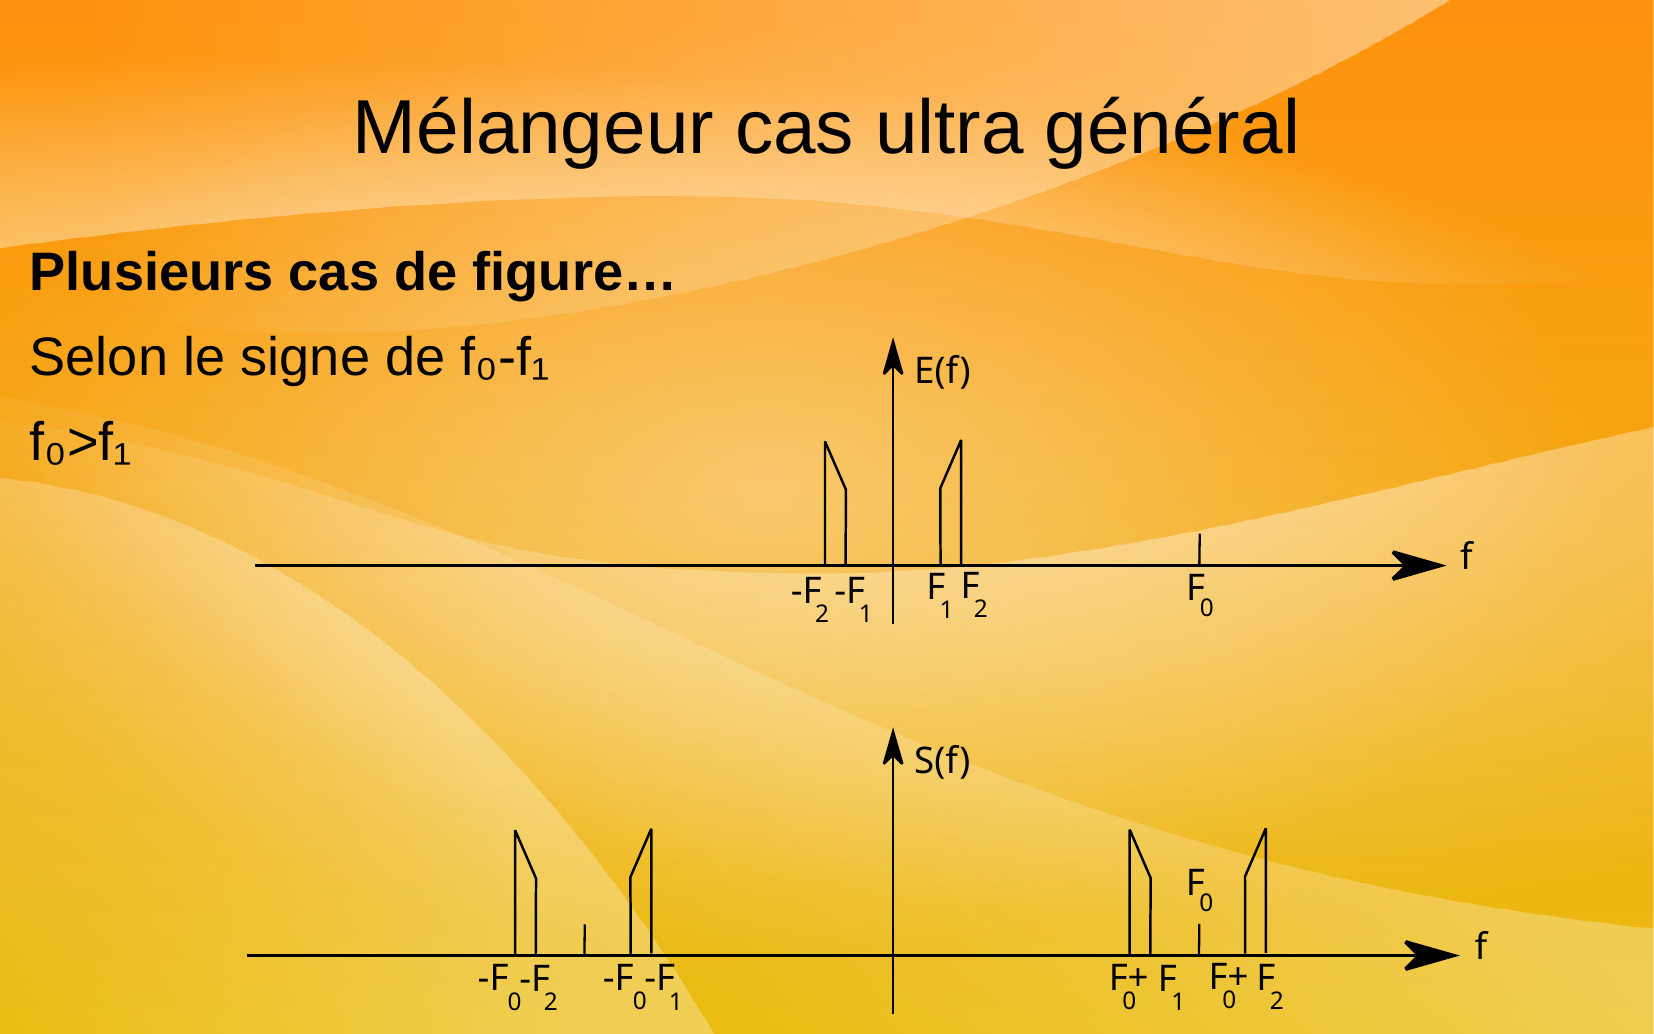

Mélangeur cas ultra général
# Plusieurs cas de figure…
Selon le signe de f₀-f₁
f₀>f₁